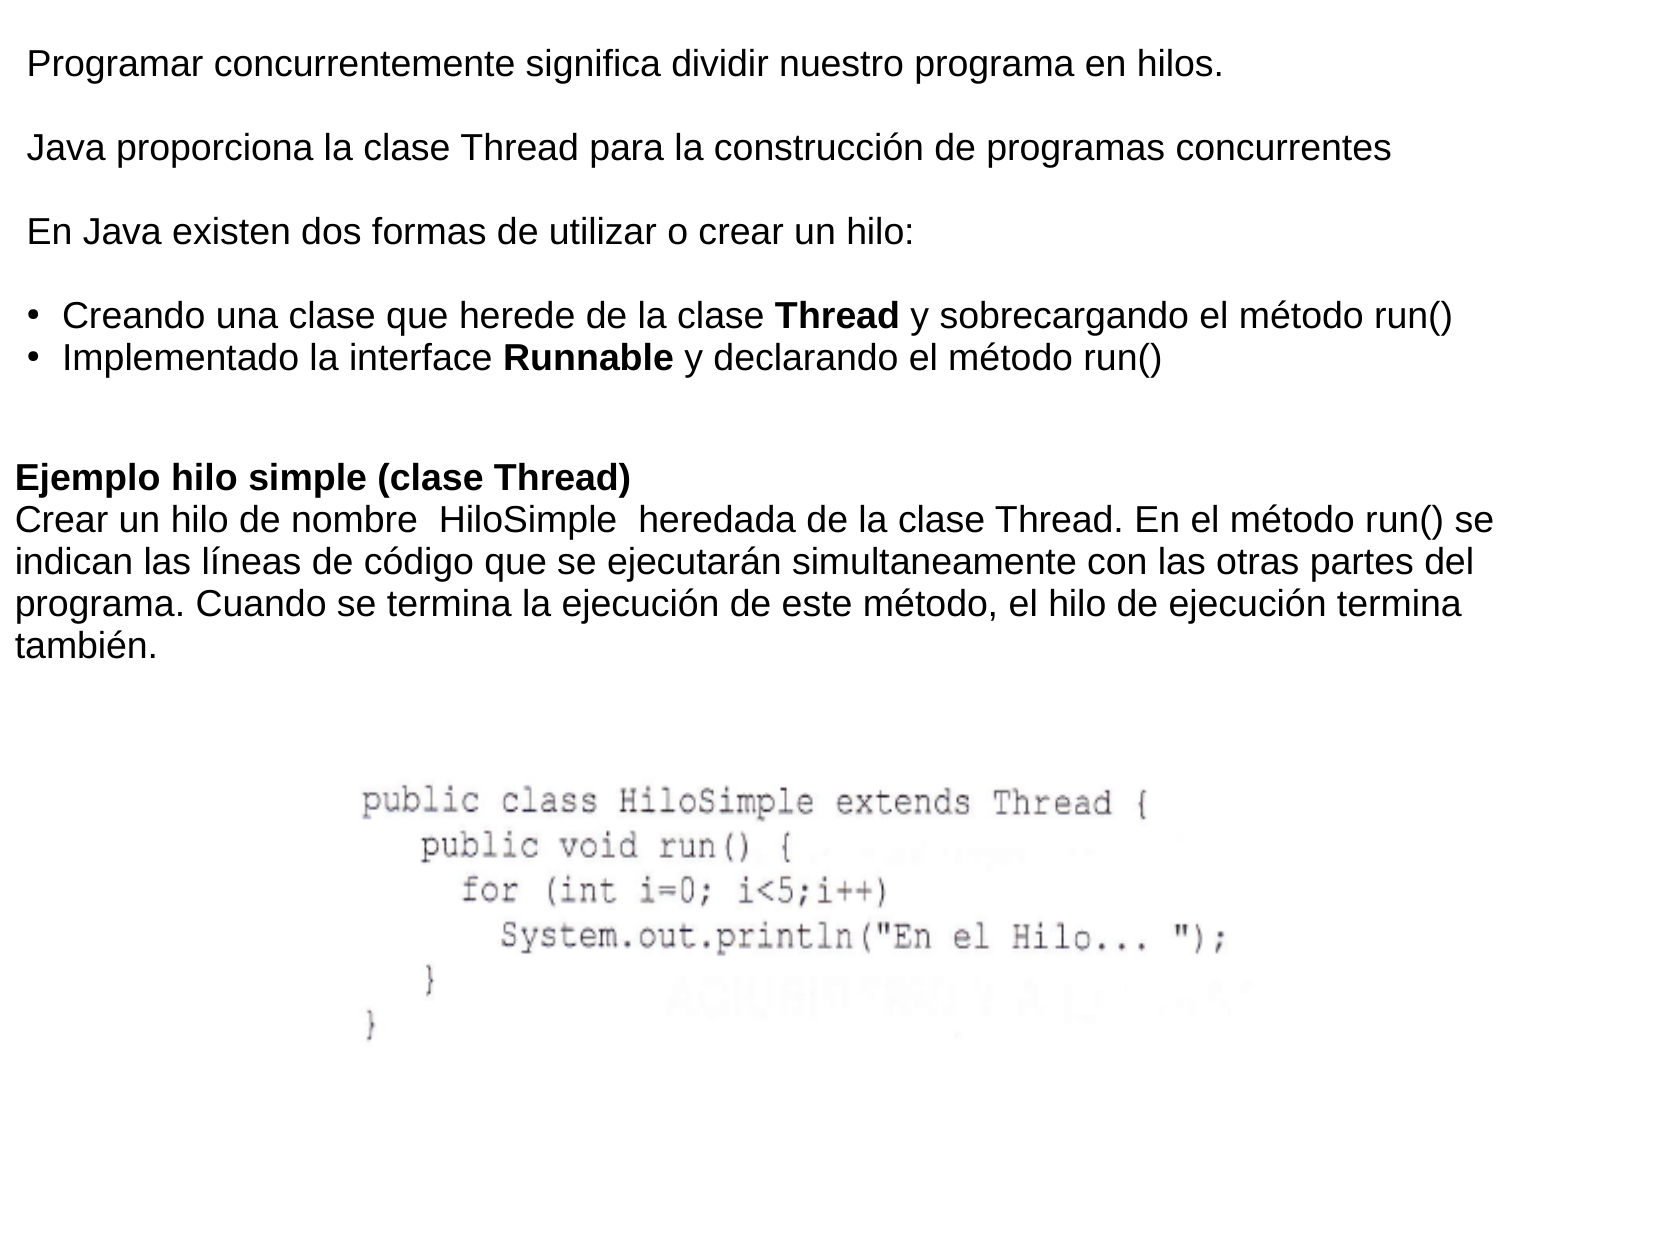

Programar concurrentemente significa dividir nuestro programa en hilos.
Java proporciona la clase Thread para la construcción de programas concurrentes
En Java existen dos formas de utilizar o crear un hilo:
Creando una clase que herede de la clase Thread y sobrecargando el método run()
Implementado la interface Runnable y declarando el método run()
Ejemplo hilo simple (clase Thread)
Crear un hilo de nombre HiloSimple heredada de la clase Thread. En el método run() se indican las líneas de código que se ejecutarán simultaneamente con las otras partes del programa. Cuando se termina la ejecución de este método, el hilo de ejecución termina también.